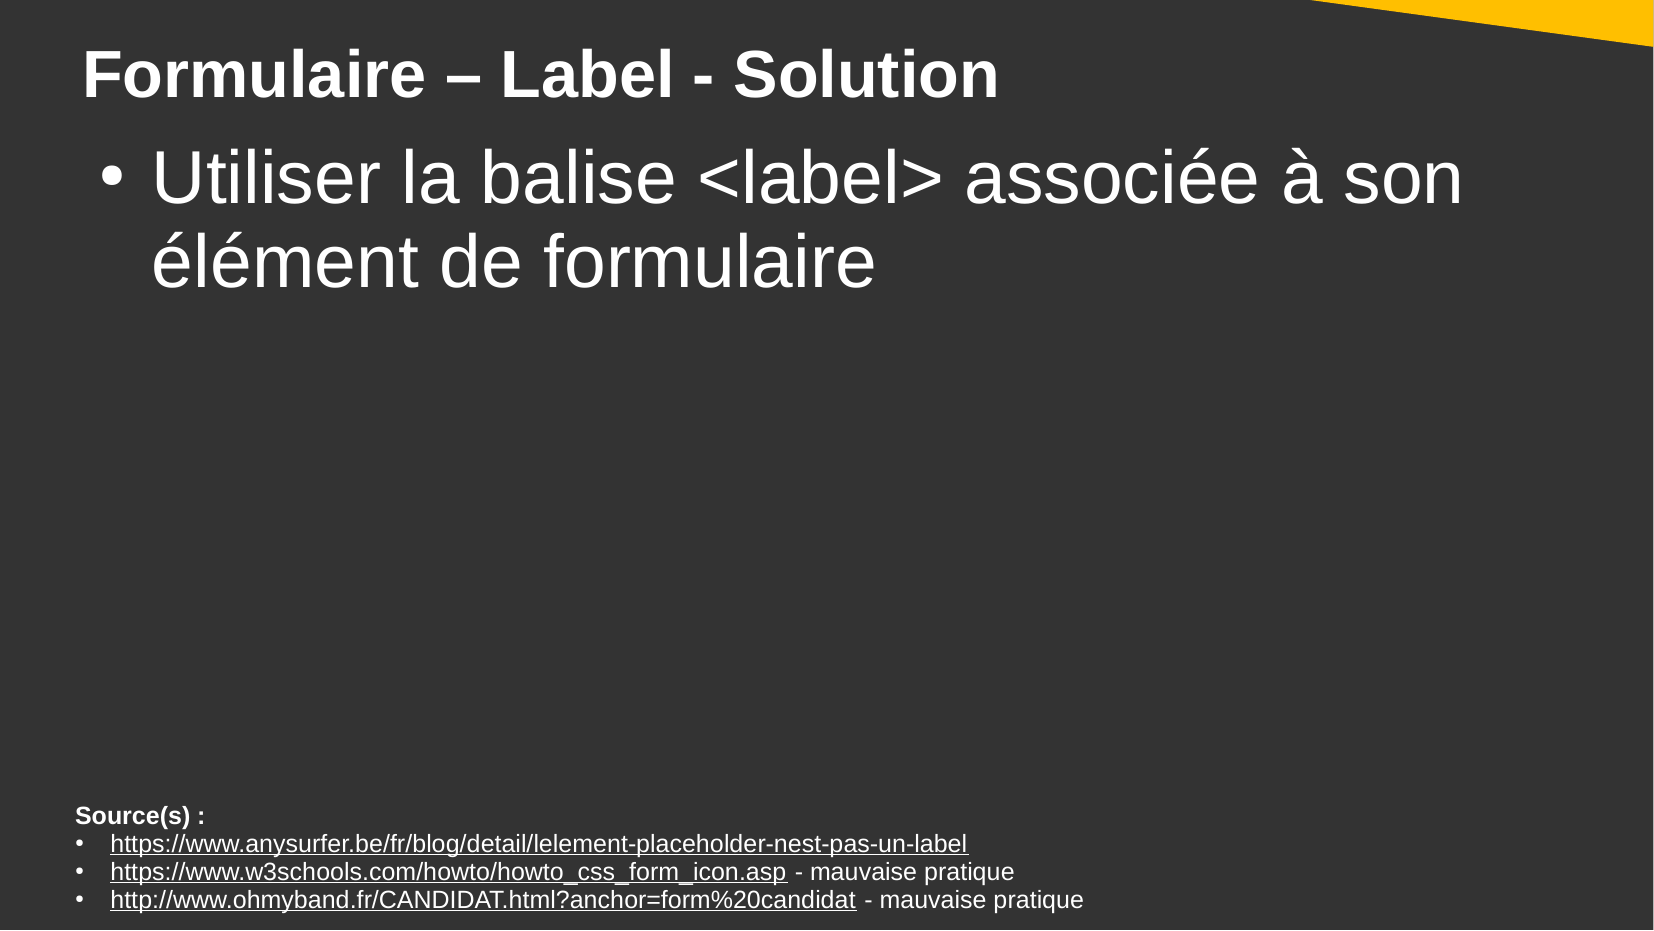

# Formulaire – Label - Solution
Utiliser la balise <label> associée à son élément de formulaire
Source(s) :
https://www.anysurfer.be/fr/blog/detail/lelement-placeholder-nest-pas-un-label
https://www.w3schools.com/howto/howto_css_form_icon.asp - mauvaise pratique
http://www.ohmyband.fr/CANDIDAT.html?anchor=form%20candidat - mauvaise pratique